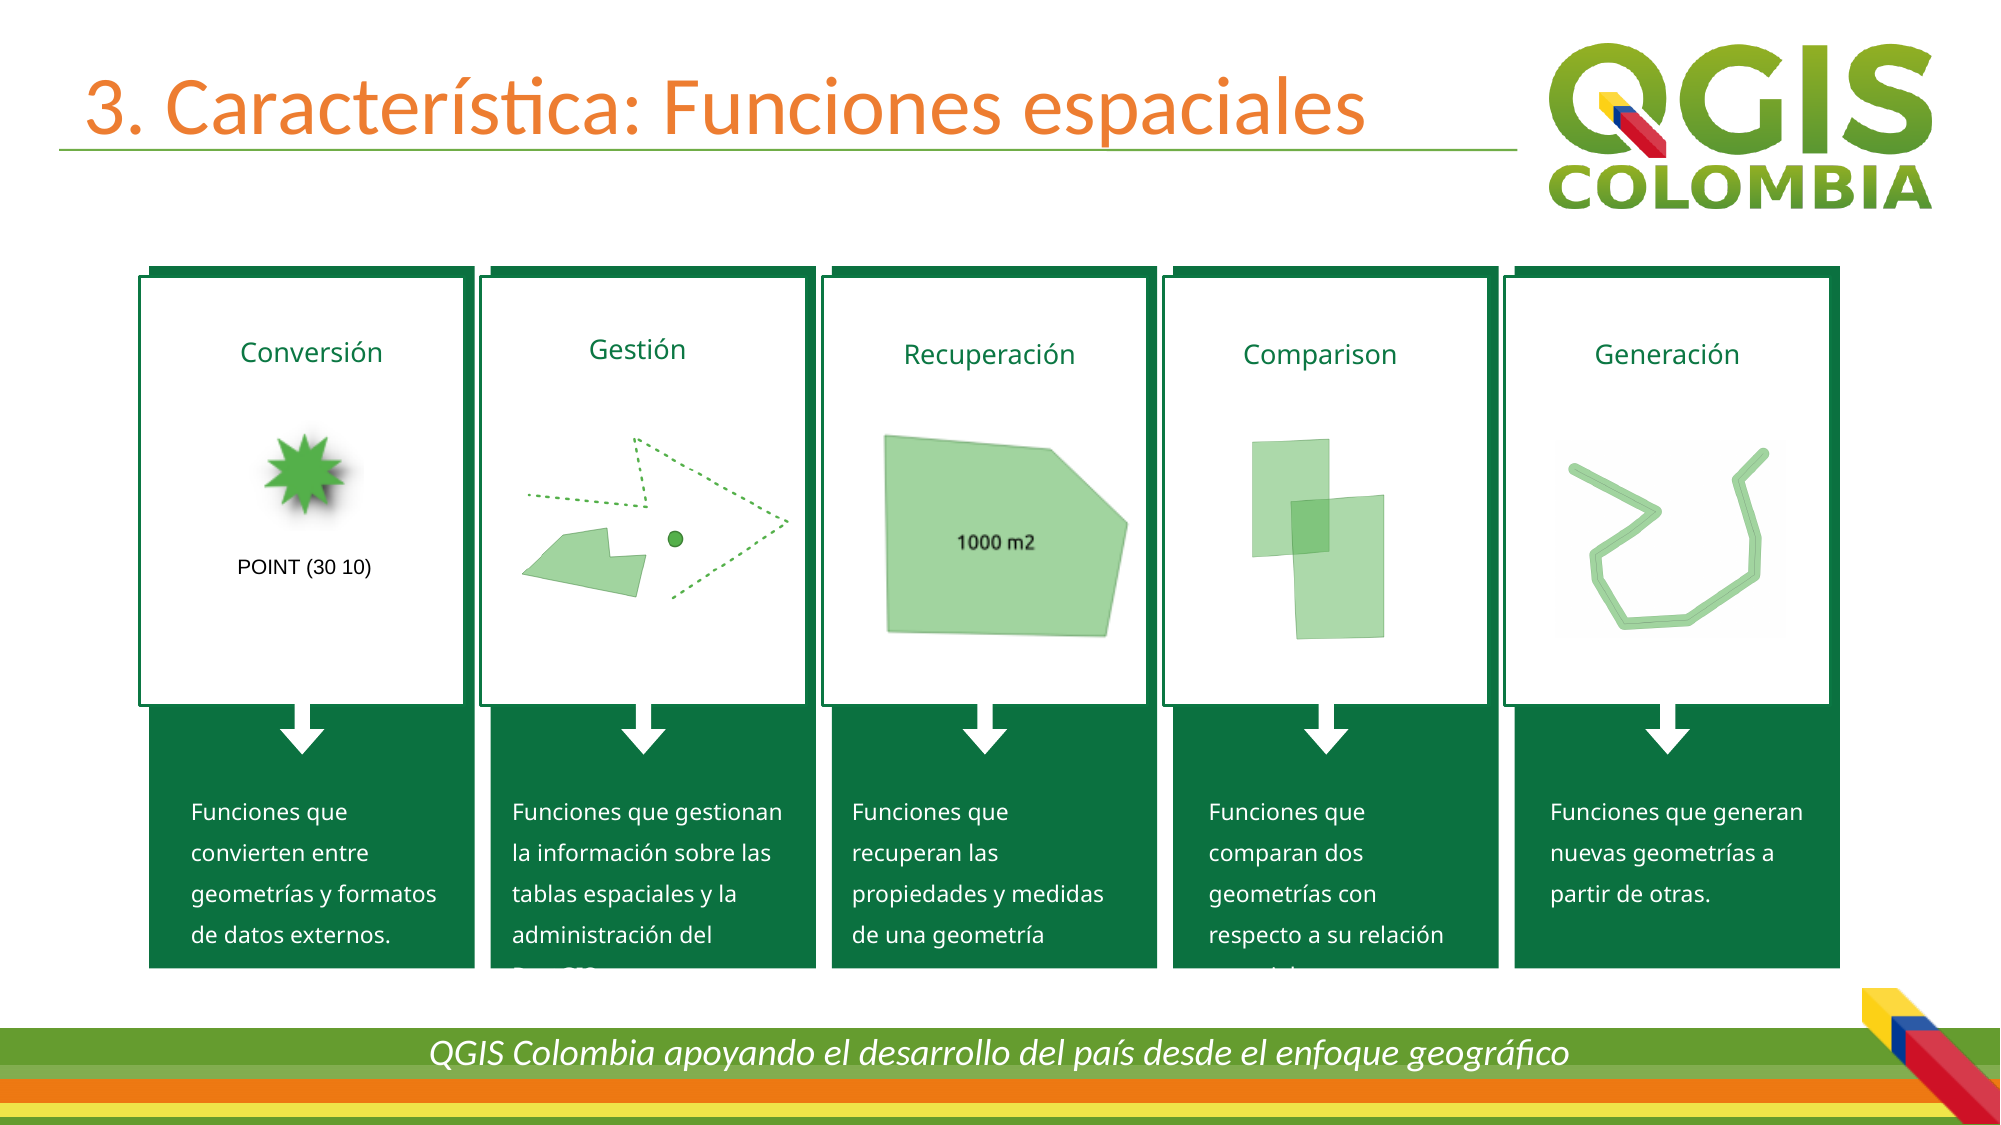

3. Característica: Funciones espaciales
Conversión
Funciones que convierten entre geometrías y formatos de datos externos.
Gestión
Funciones que gestionan la información sobre las tablas espaciales y la administración del PostGIS.
Recuperación
Funciones que recuperan las propiedades y medidas de una geometría
Comparison
Funciones que comparan dos geometrías con respecto a su relación espacial.
Generación
Funciones que generan nuevas geometrías a partir de otras.
POINT (30 10)
Funciones
Espaciales
Espaciales
Predicados
POINT (30 10)
Constructores de
geometrías
Funciones de observador